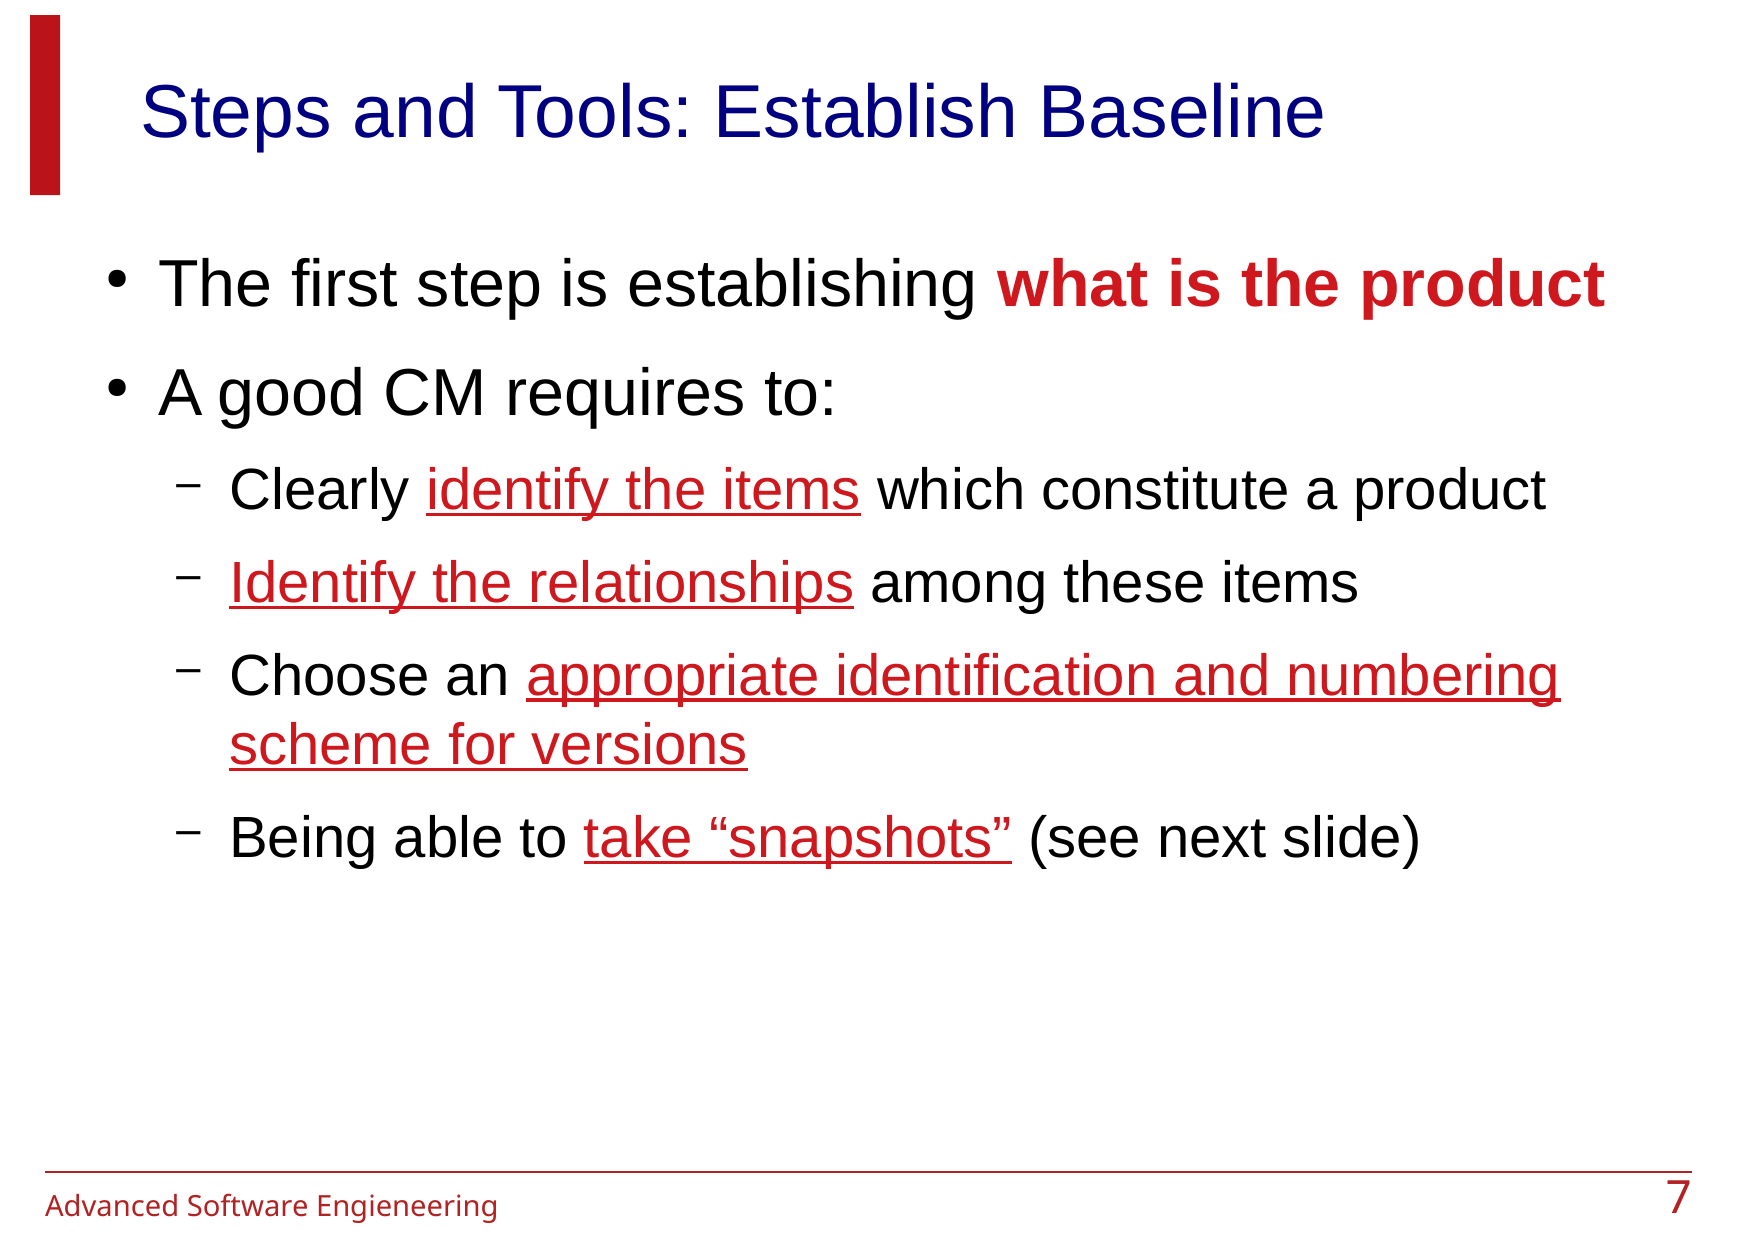

# Steps and Tools: Establish Baseline
The first step is establishing what is the product
A good CM requires to:
Clearly identify the items which constitute a product
Identify the relationships among these items
Choose an appropriate identification and numbering scheme for versions
Being able to take “snapshots” (see next slide)
7
Advanced Software Engieneering